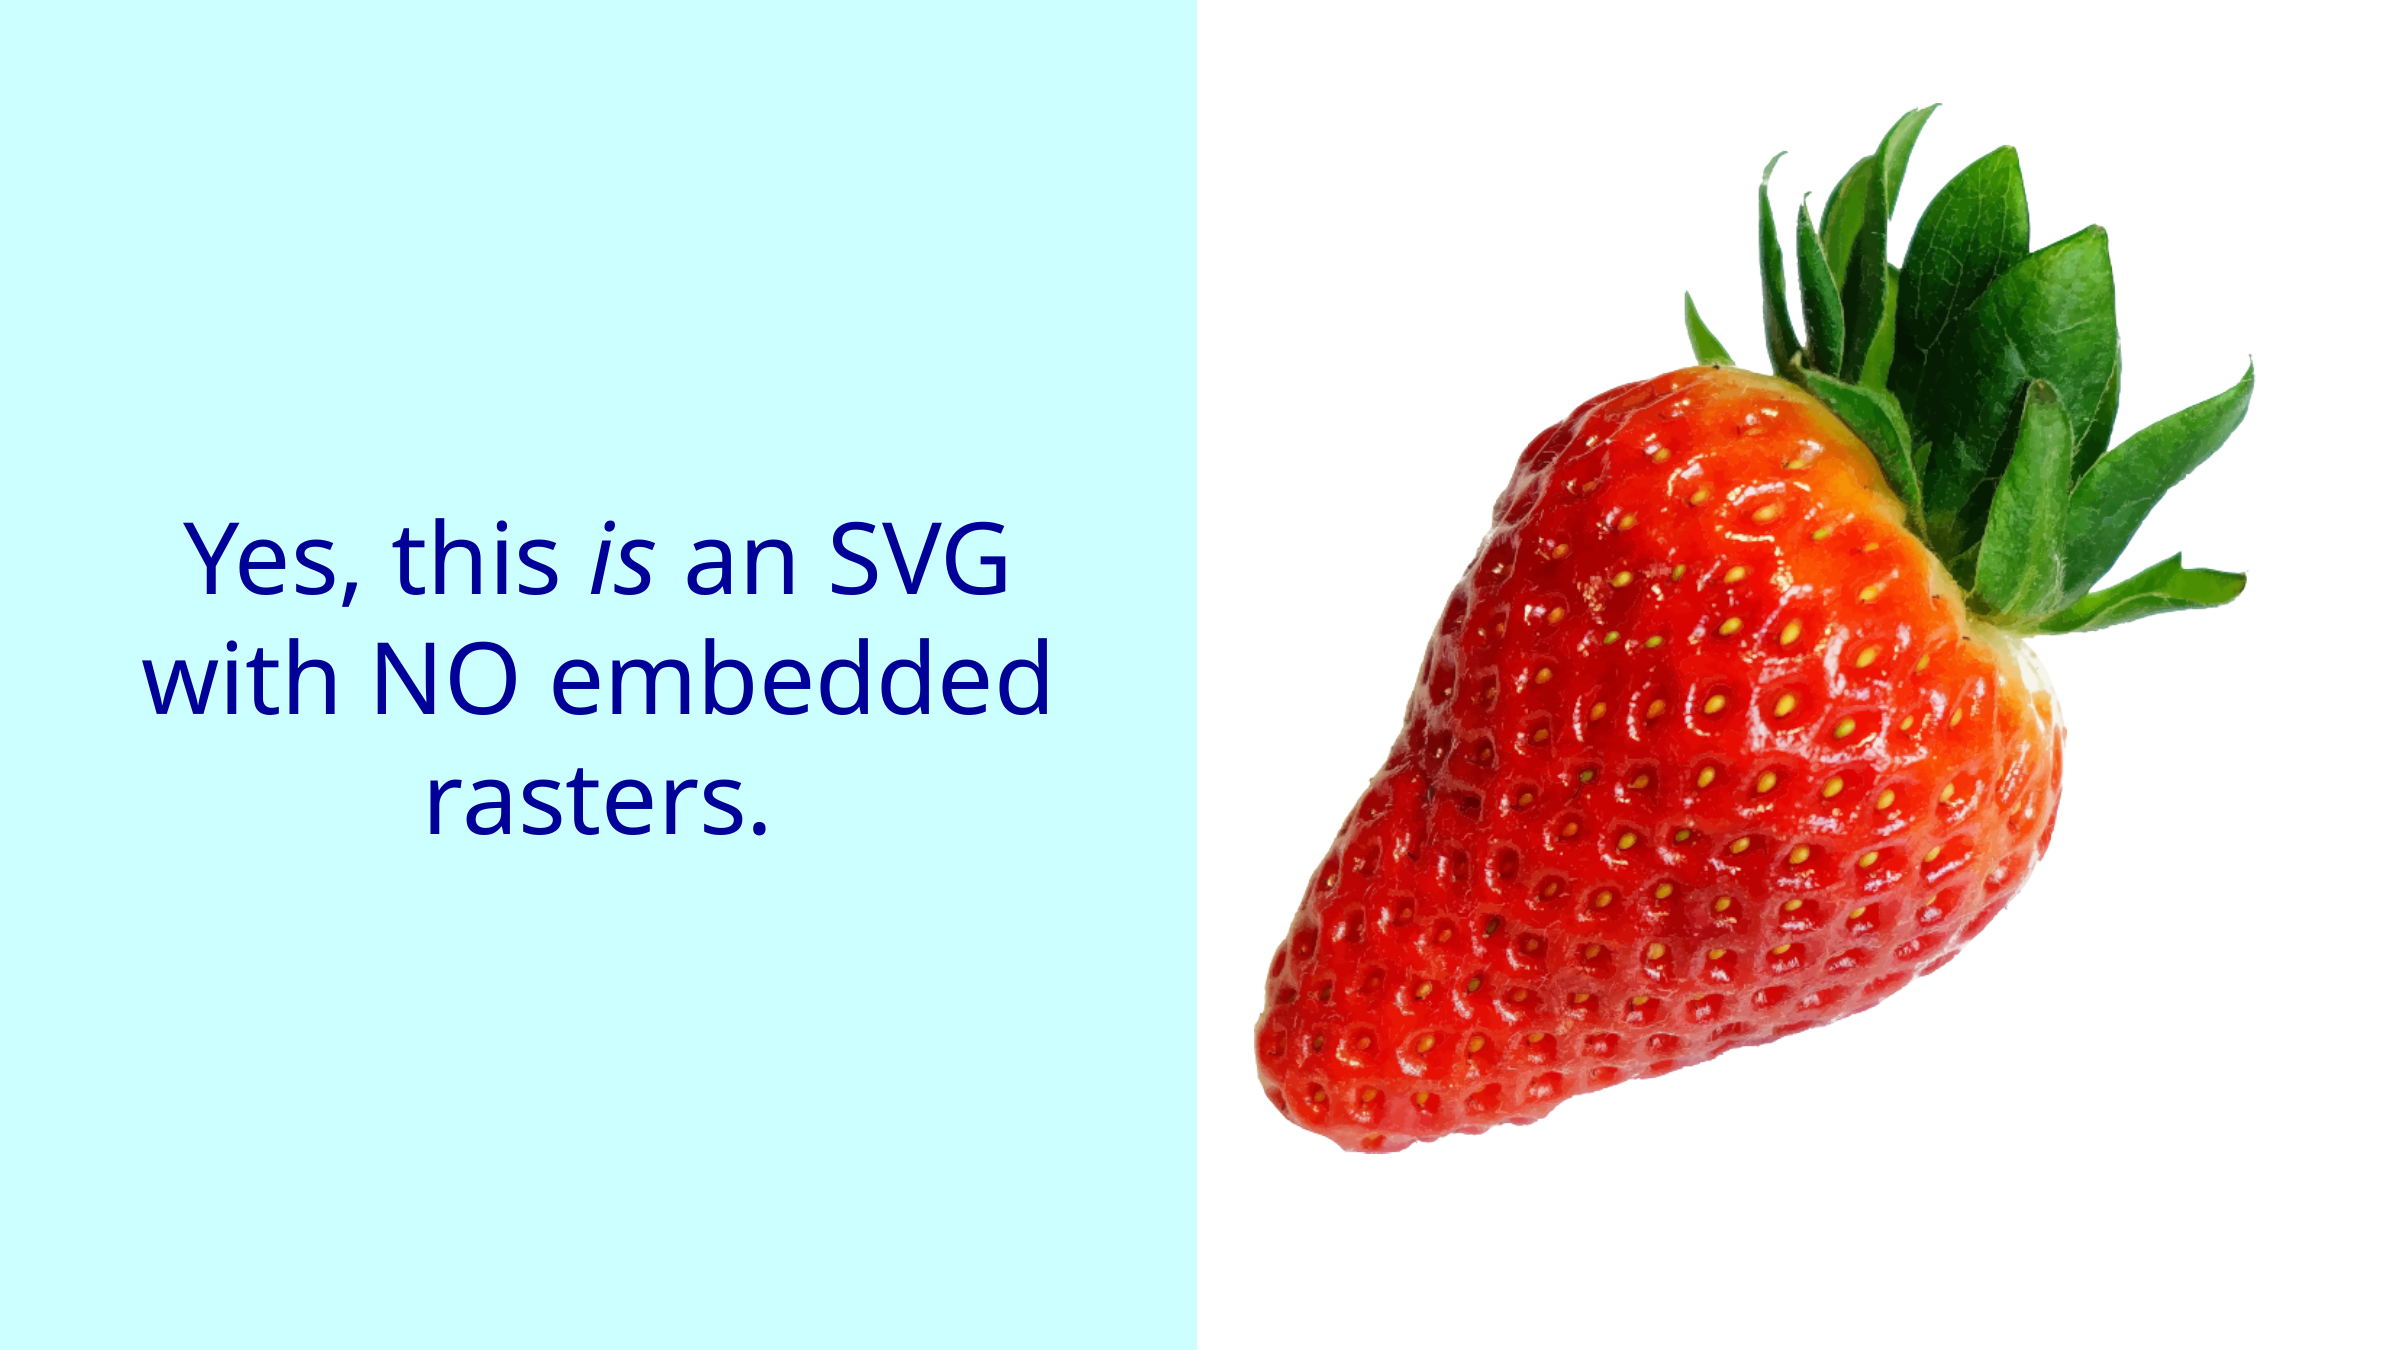

Yes, this is an SVG
with NO embedded rasters.